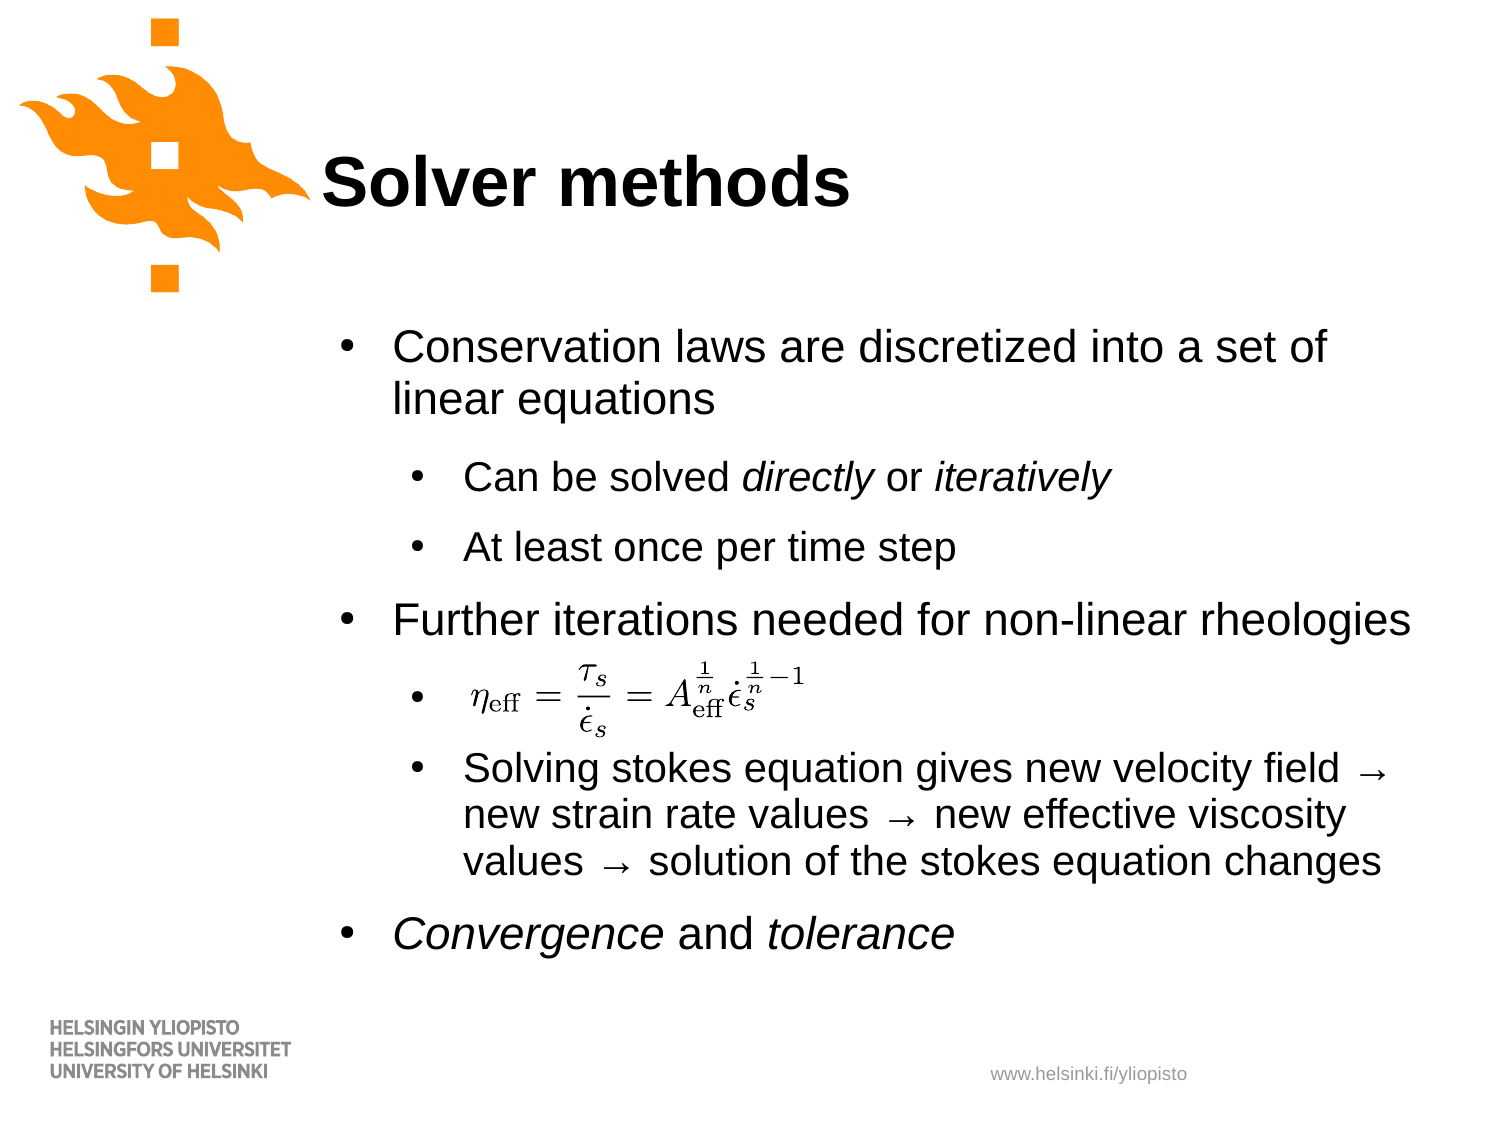

# Solver methods
Conservation laws are discretized into a set of linear equations
Can be solved directly or iteratively
At least once per time step
Further iterations needed for non-linear rheologies
Solving stokes equation gives new velocity field → new strain rate values → new effective viscosity values → solution of the stokes equation changes
Convergence and tolerance